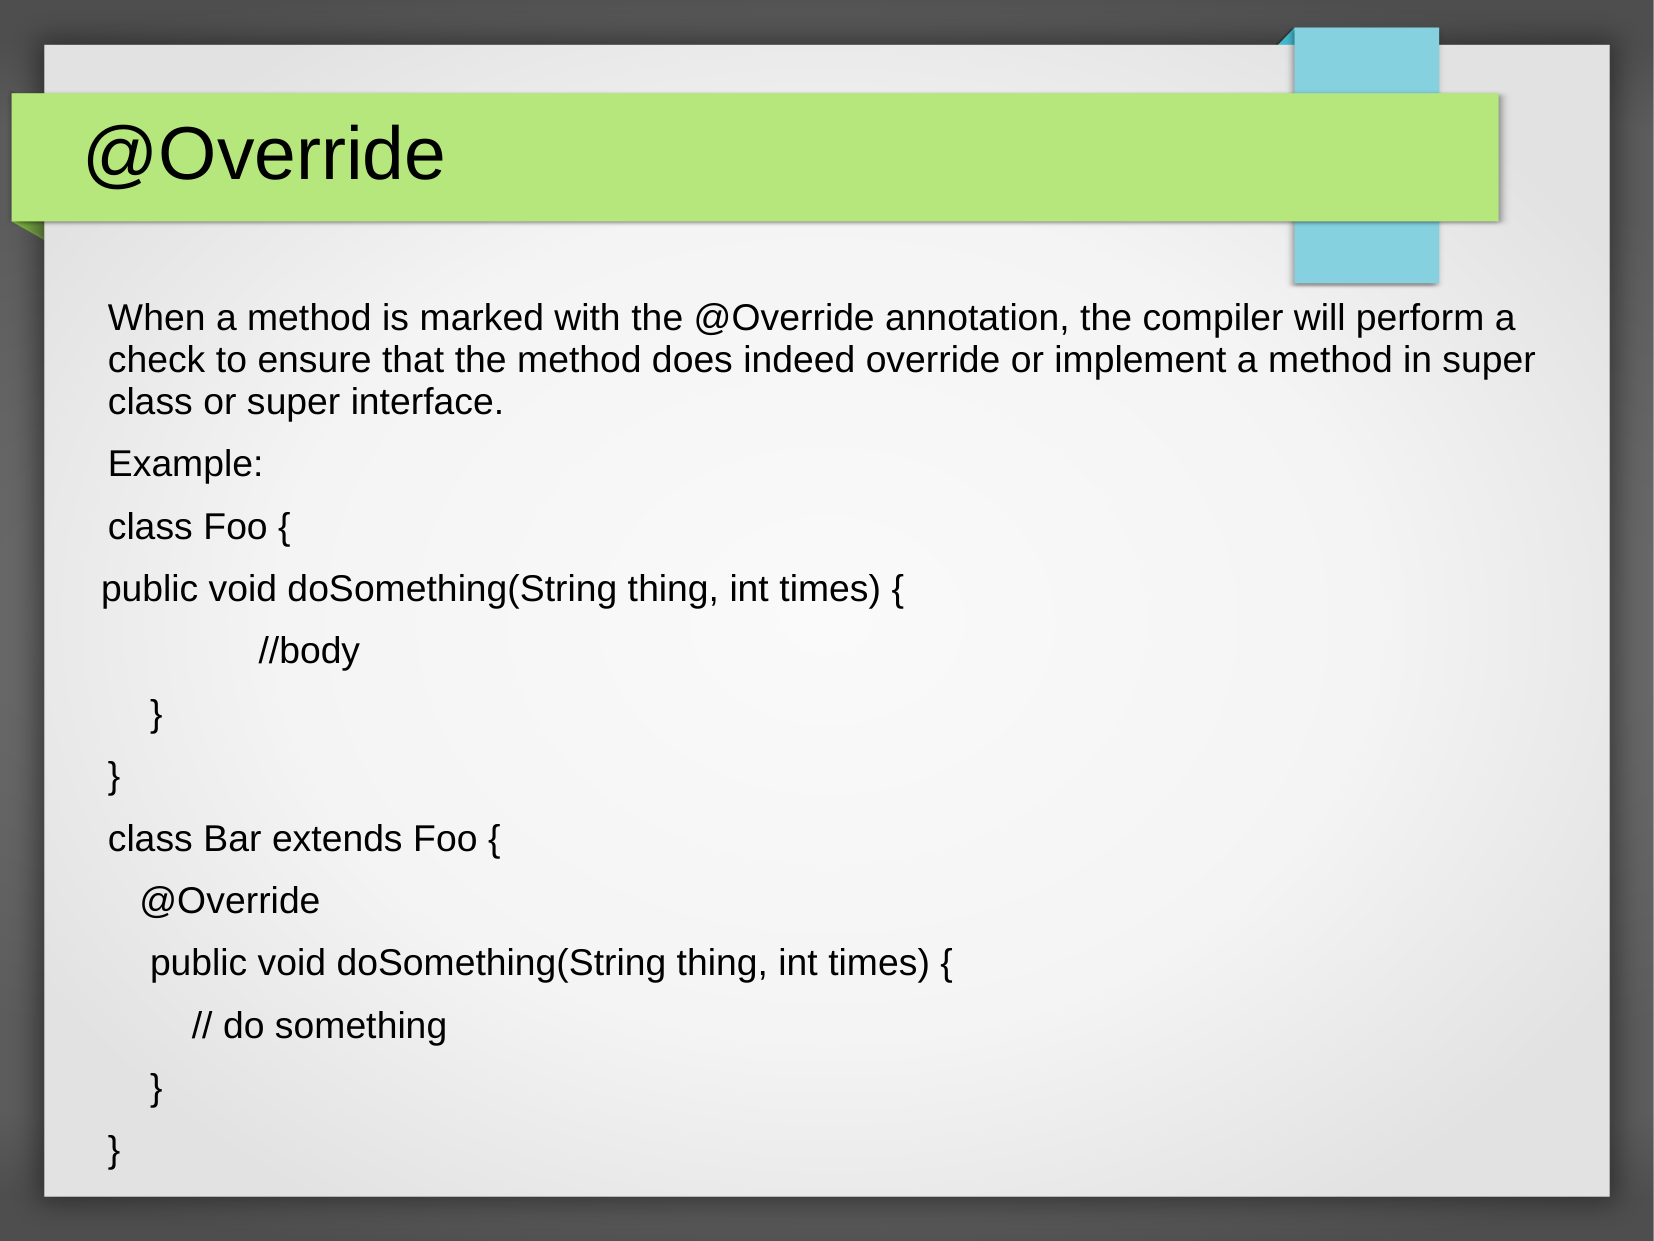

# @Override
When a method is marked with the @Override annotation, the compiler will perform a check to ensure that the method does indeed override or implement a method in super class or super interface.
Example:
class Foo {
 public void doSomething(String thing, int times) {
 //body
 }
}
class Bar extends Foo {
 @Override
 public void doSomething(String thing, int times) {
 // do something
 }
}